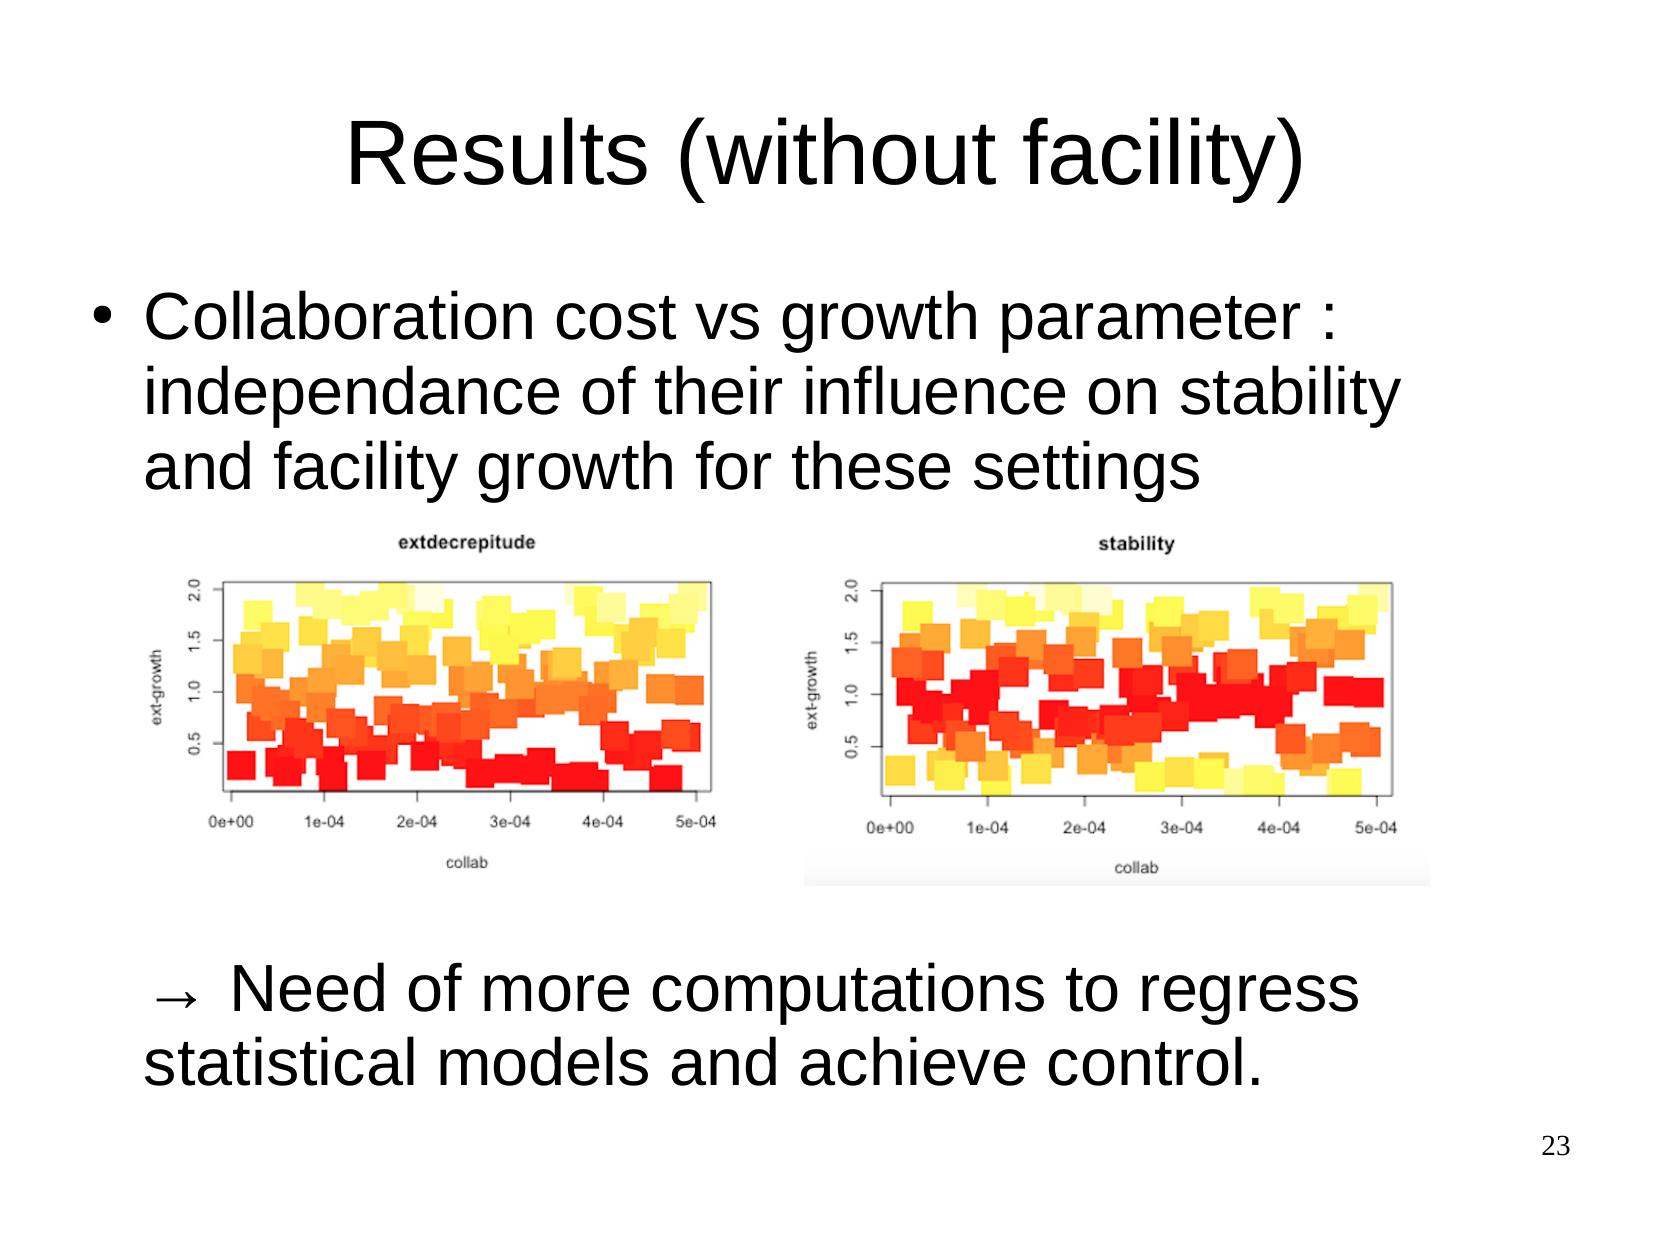

# Results (without facility)
Collaboration cost vs growth parameter : independance of their influence on stability and facility growth for these settings
→ Need of more computations to regress statistical models and achieve control.
23